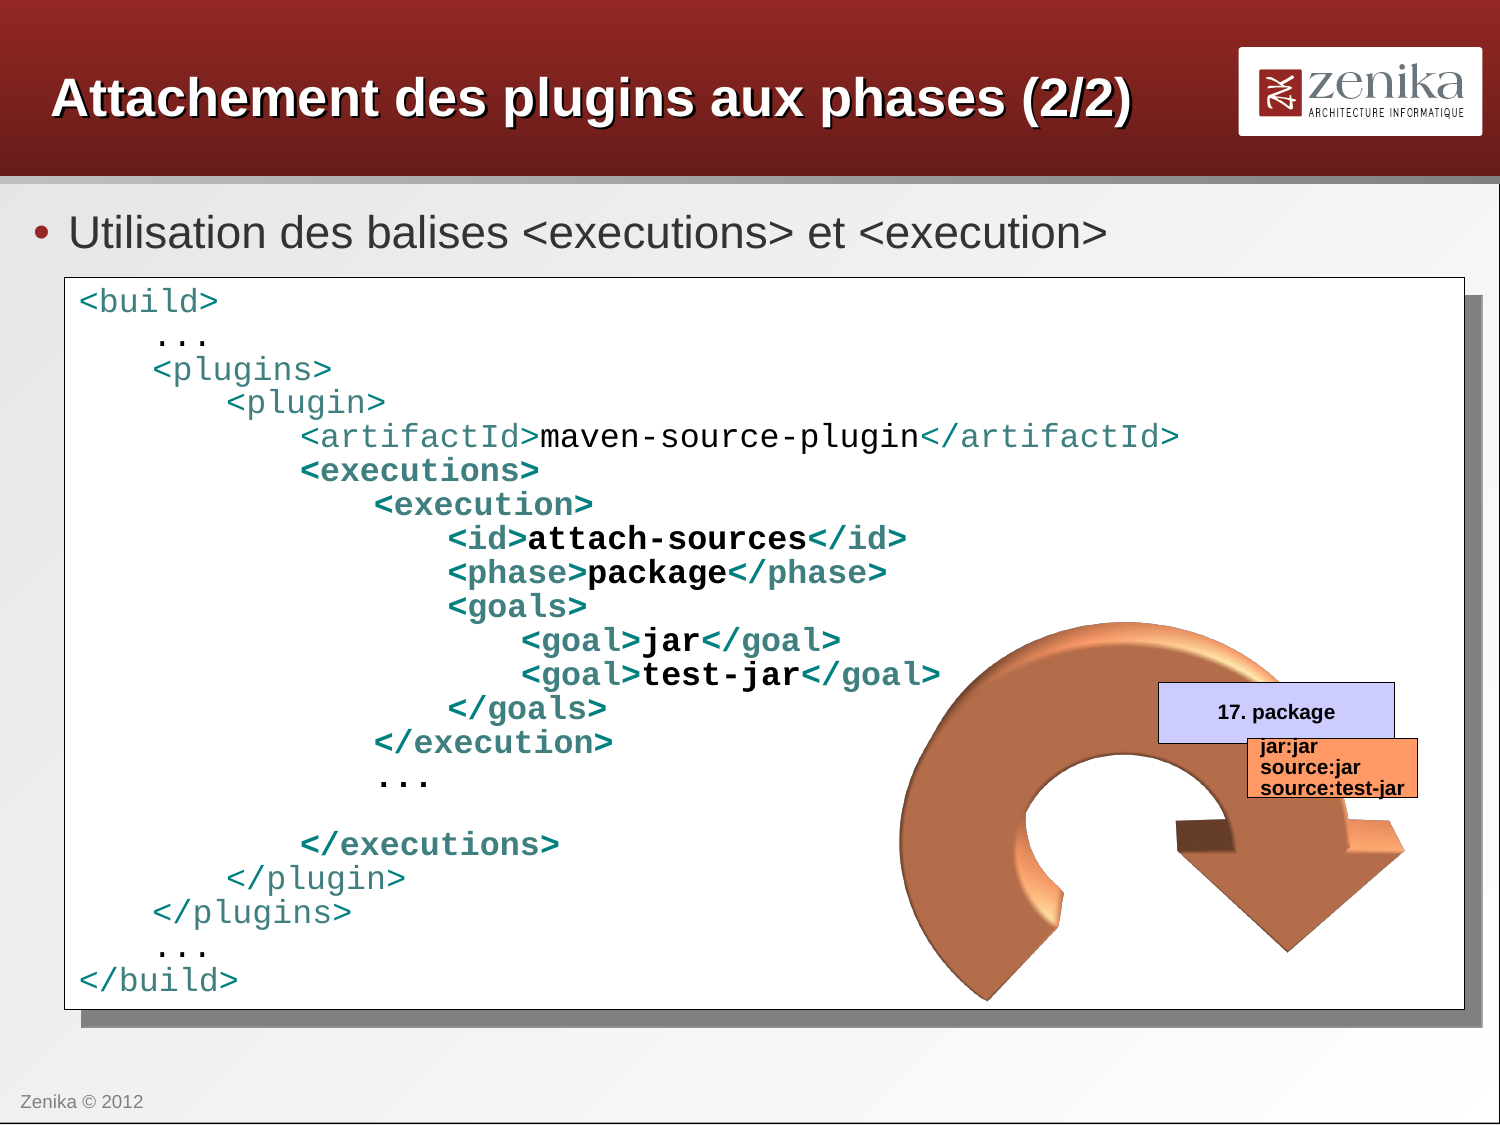

# Attachement des plugins aux phases (2/2)
Utilisation des balises <executions> et <execution>
<build>
	...
	<plugins>
		<plugin>
			<artifactId>maven-source-plugin</artifactId>
			<executions>
				<execution>
					<id>attach-sources</id>
					<phase>package</phase>
					<goals>
						<goal>jar</goal>
						<goal>test-jar</goal>
					</goals>
				</execution>
				...
			</executions>
		</plugin>
	</plugins>
	...
</build>
17. package
jar:jar
source:jar
source:test-jar